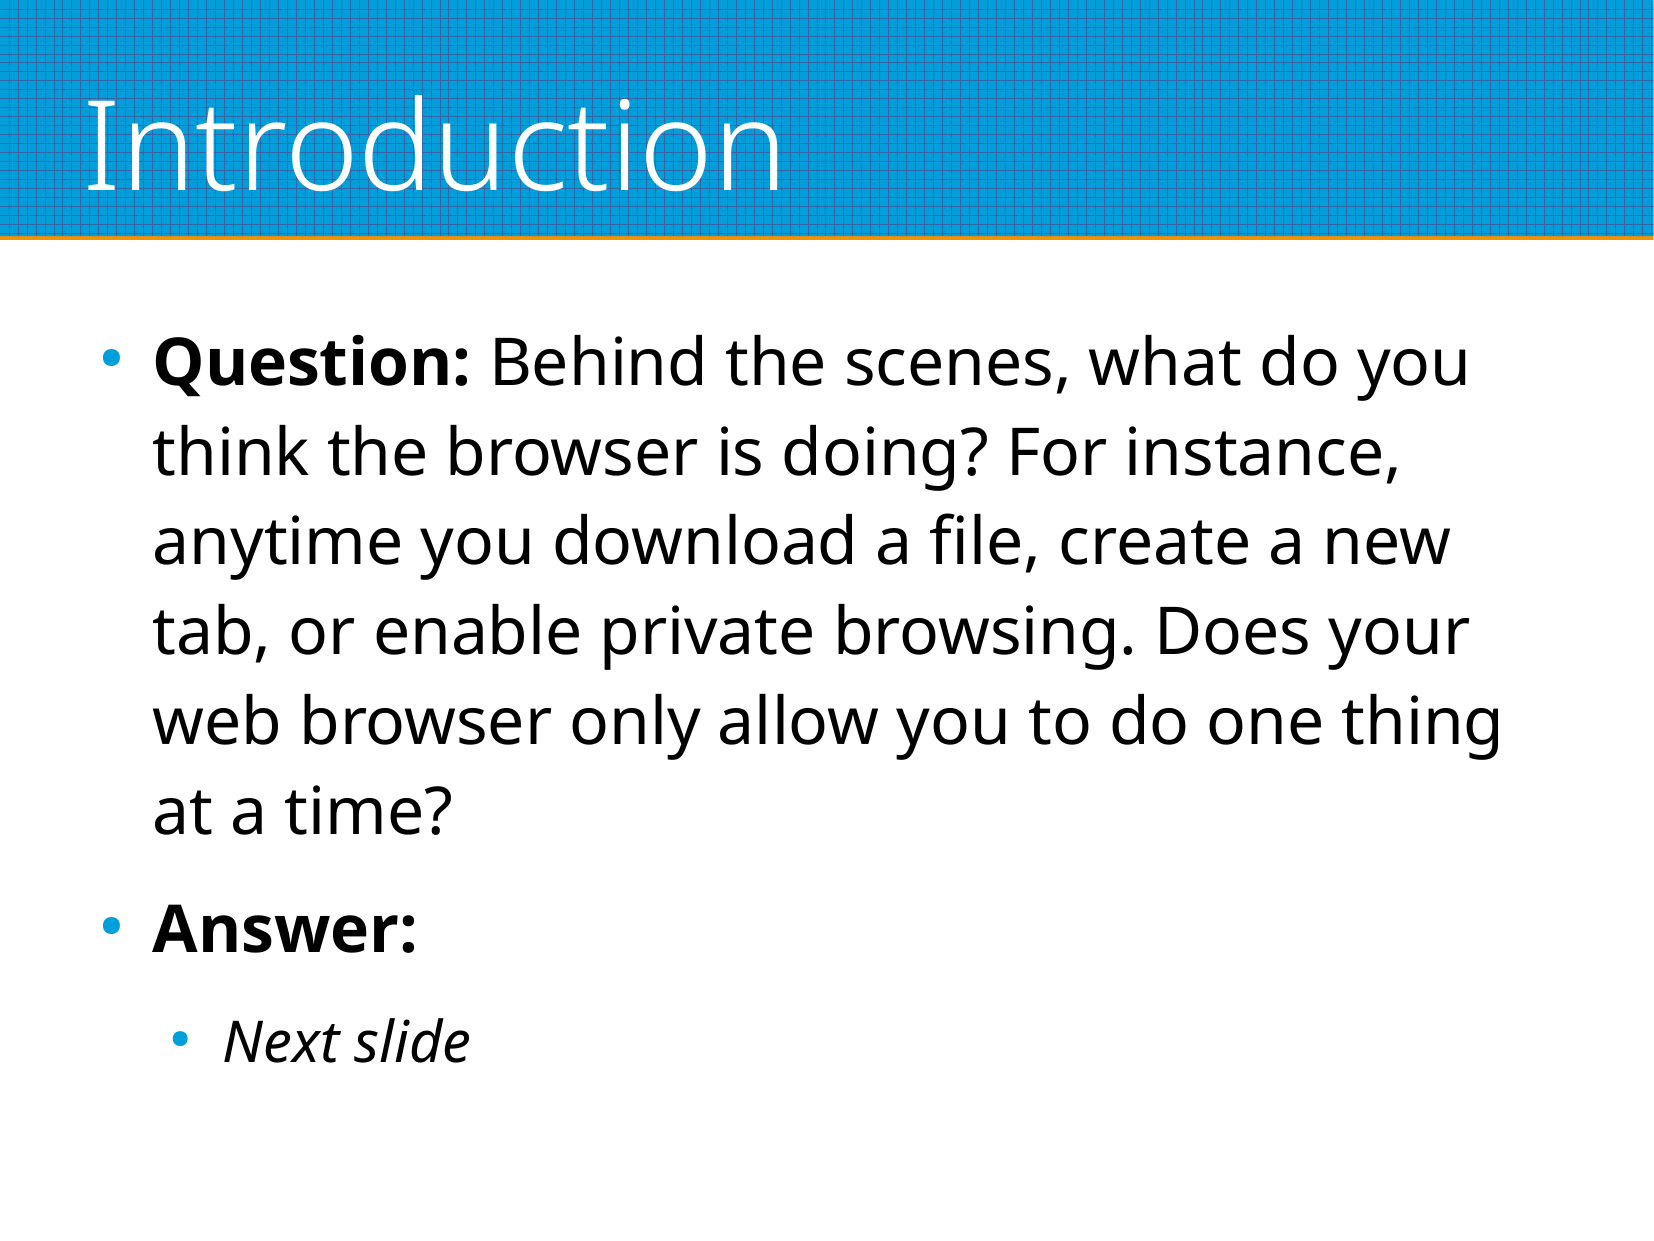

# Introduction
Question: Behind the scenes, what do you think the browser is doing? For instance, anytime you download a file, create a new tab, or enable private browsing. Does your web browser only allow you to do one thing at a time?
Answer:
Next slide